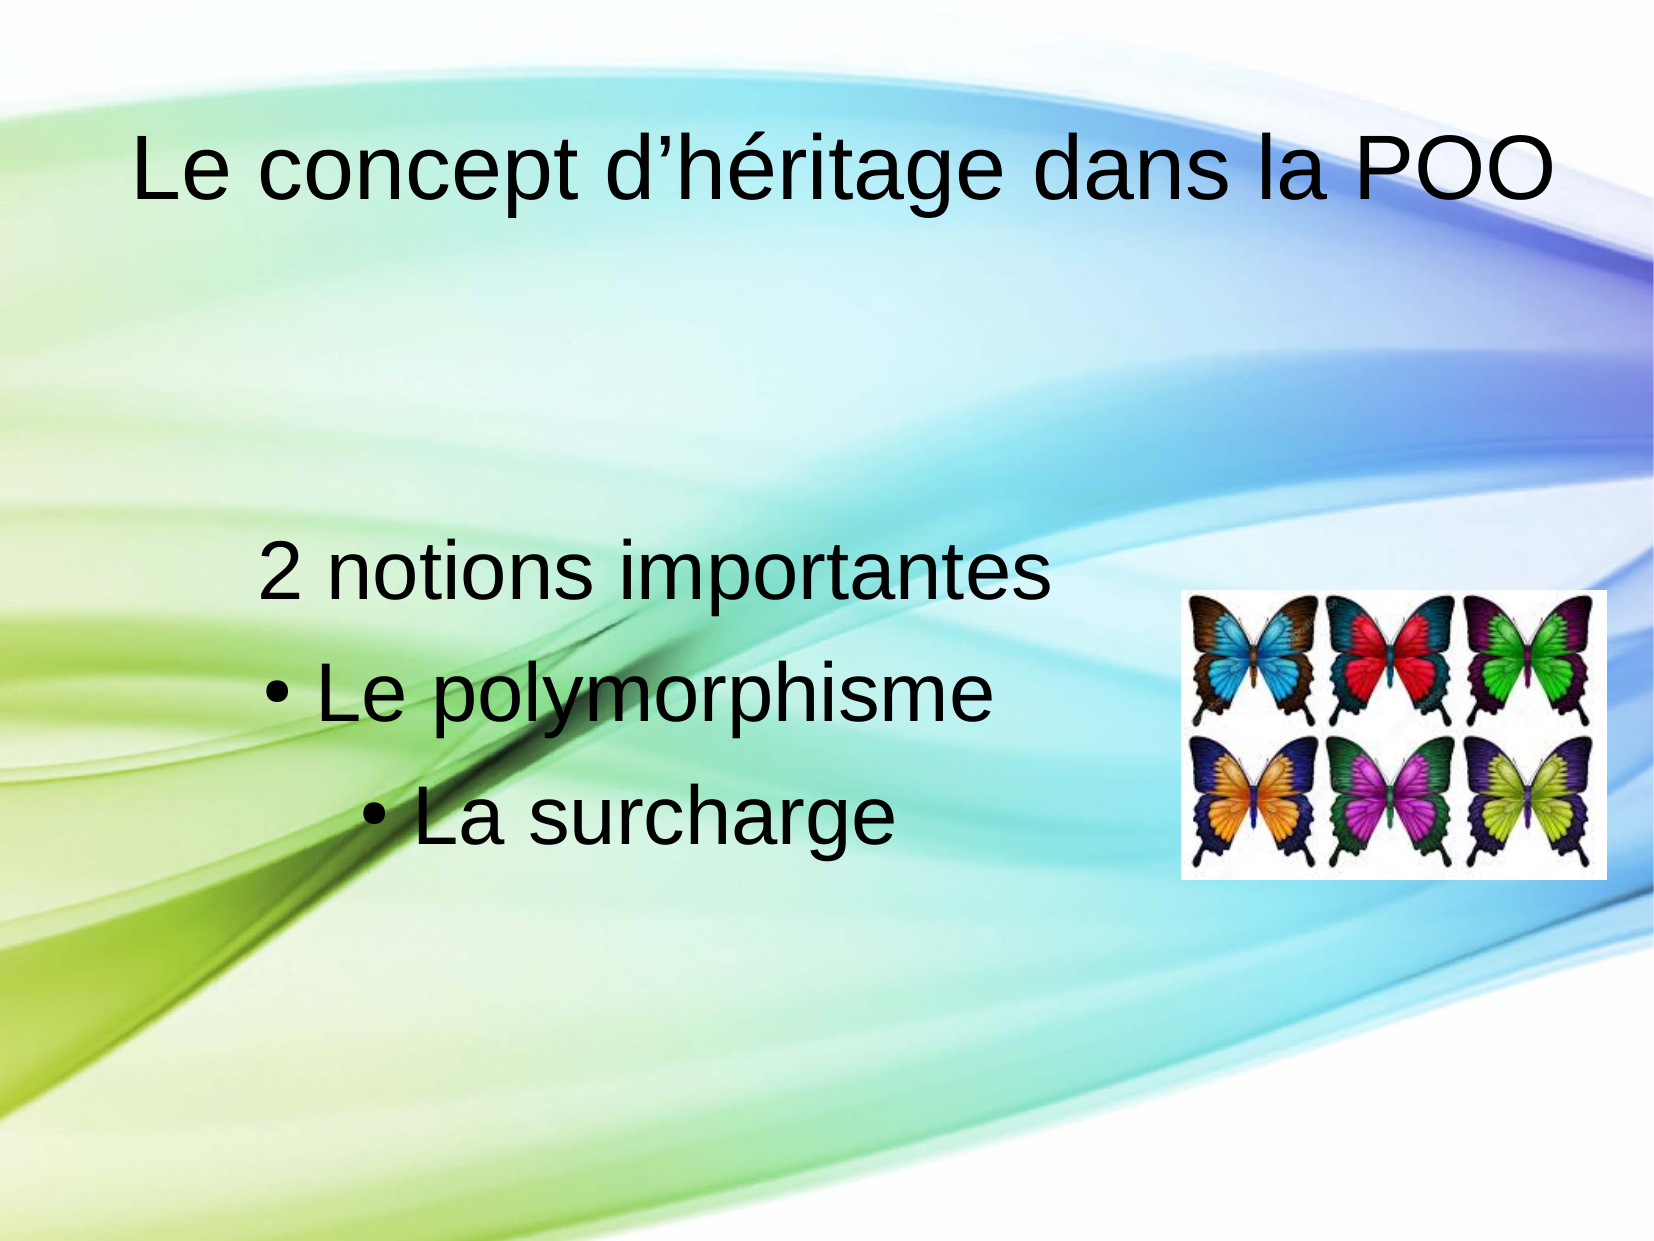

# Le concept d’héritage dans la POO
2 notions importantes
Le polymorphisme
La surcharge